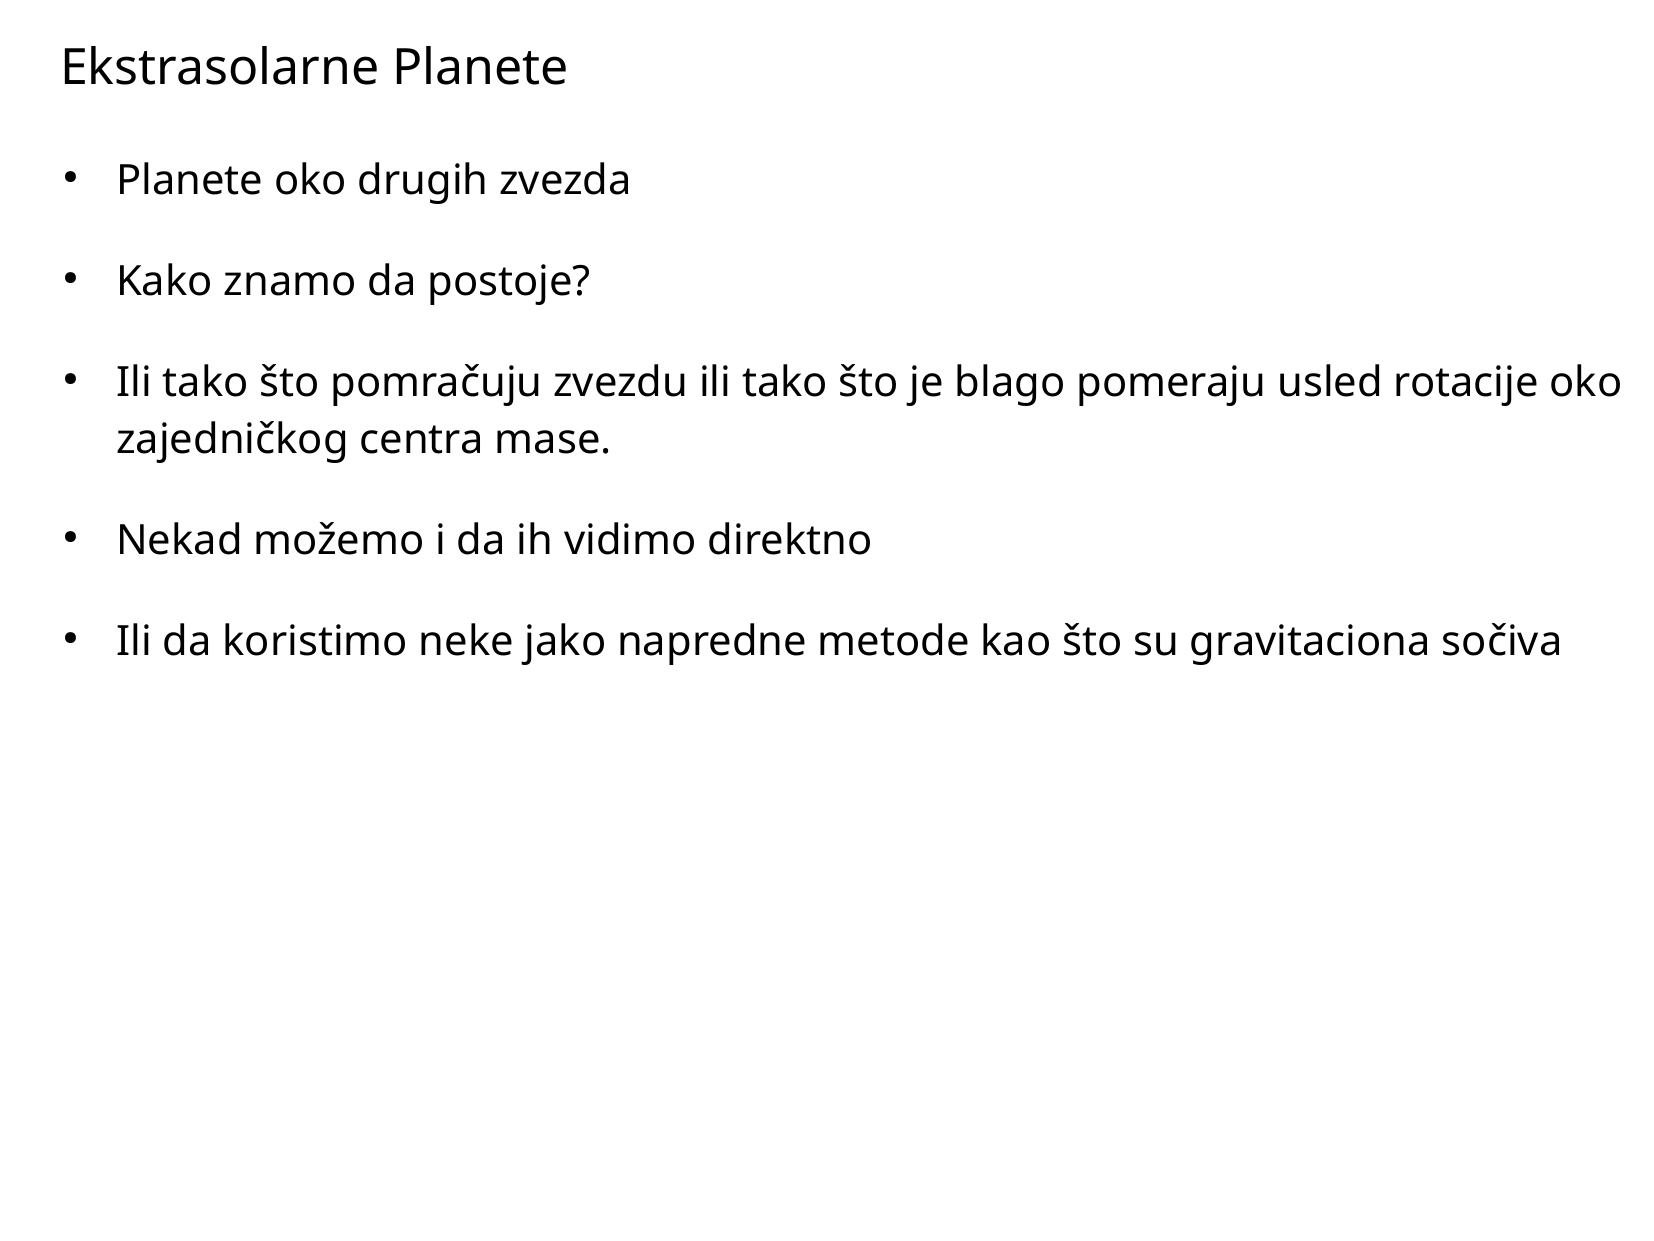

# Ekstrasolarne Planete
Planete oko drugih zvezda
Kako znamo da postoje?
Ili tako što pomračuju zvezdu ili tako što je blago pomeraju usled rotacije oko zajedničkog centra mase.
Nekad možemo i da ih vidimo direktno
Ili da koristimo neke jako napredne metode kao što su gravitaciona sočiva